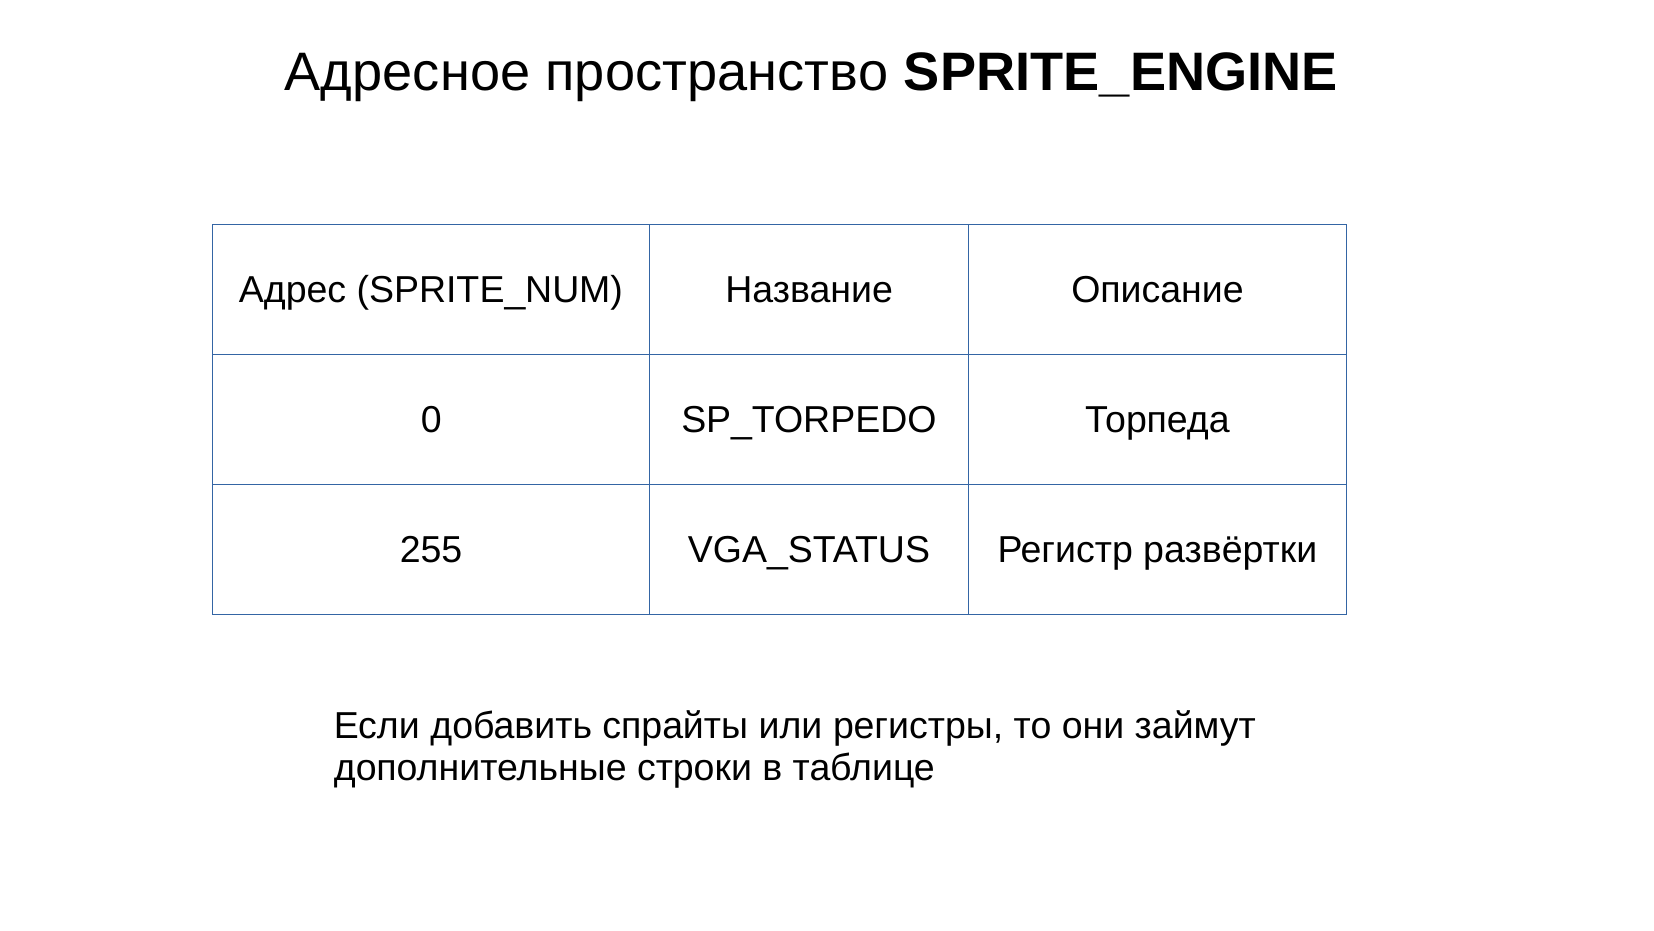

# Адресное пространство SPRITE_ENGINE
Адрес (SPRITE_NUM)
Название
Описание
0
SP_TORPEDO
Торпеда
255
VGA_STATUS
Регистр развёртки
Если добавить спрайты или регистры, то они займут дополнительные строки в таблице